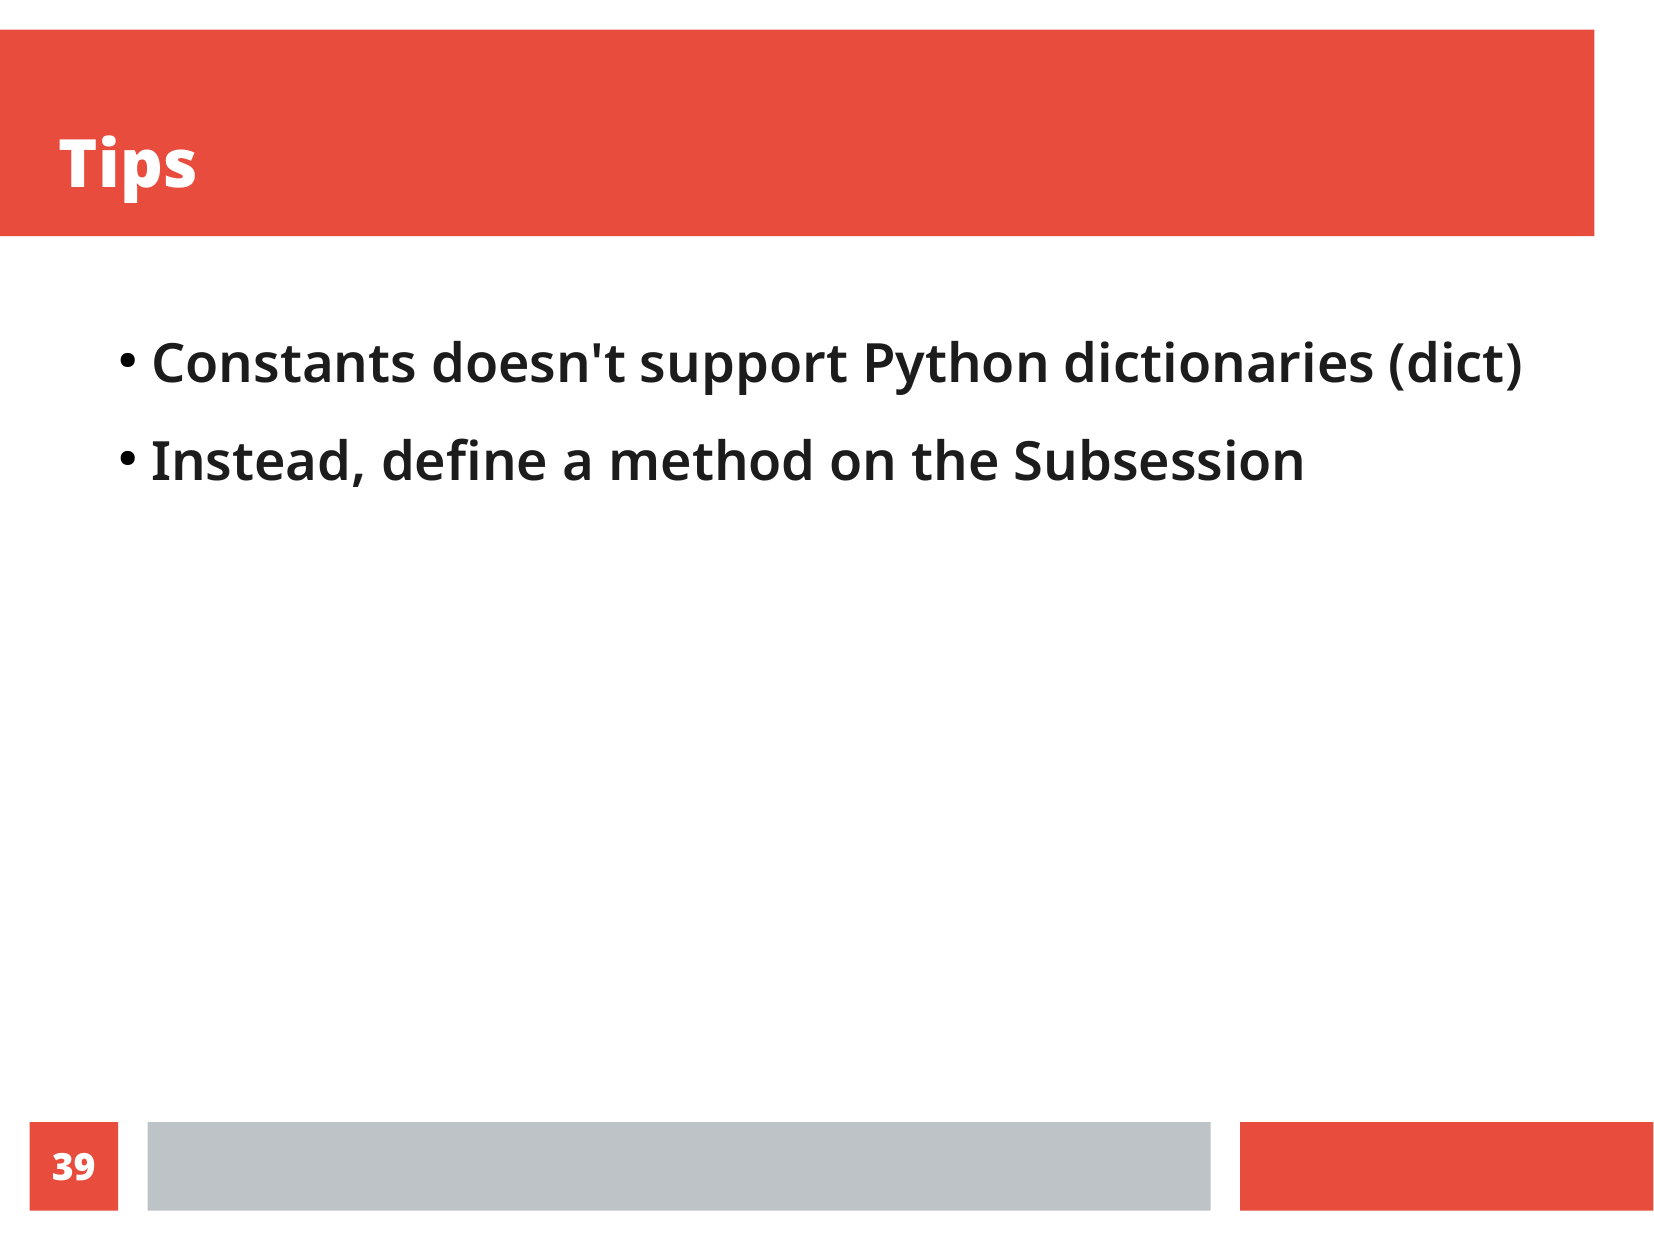

# Tips
 Constants doesn't support Python dictionaries (dict)
 Instead, define a method on the Subsession
39